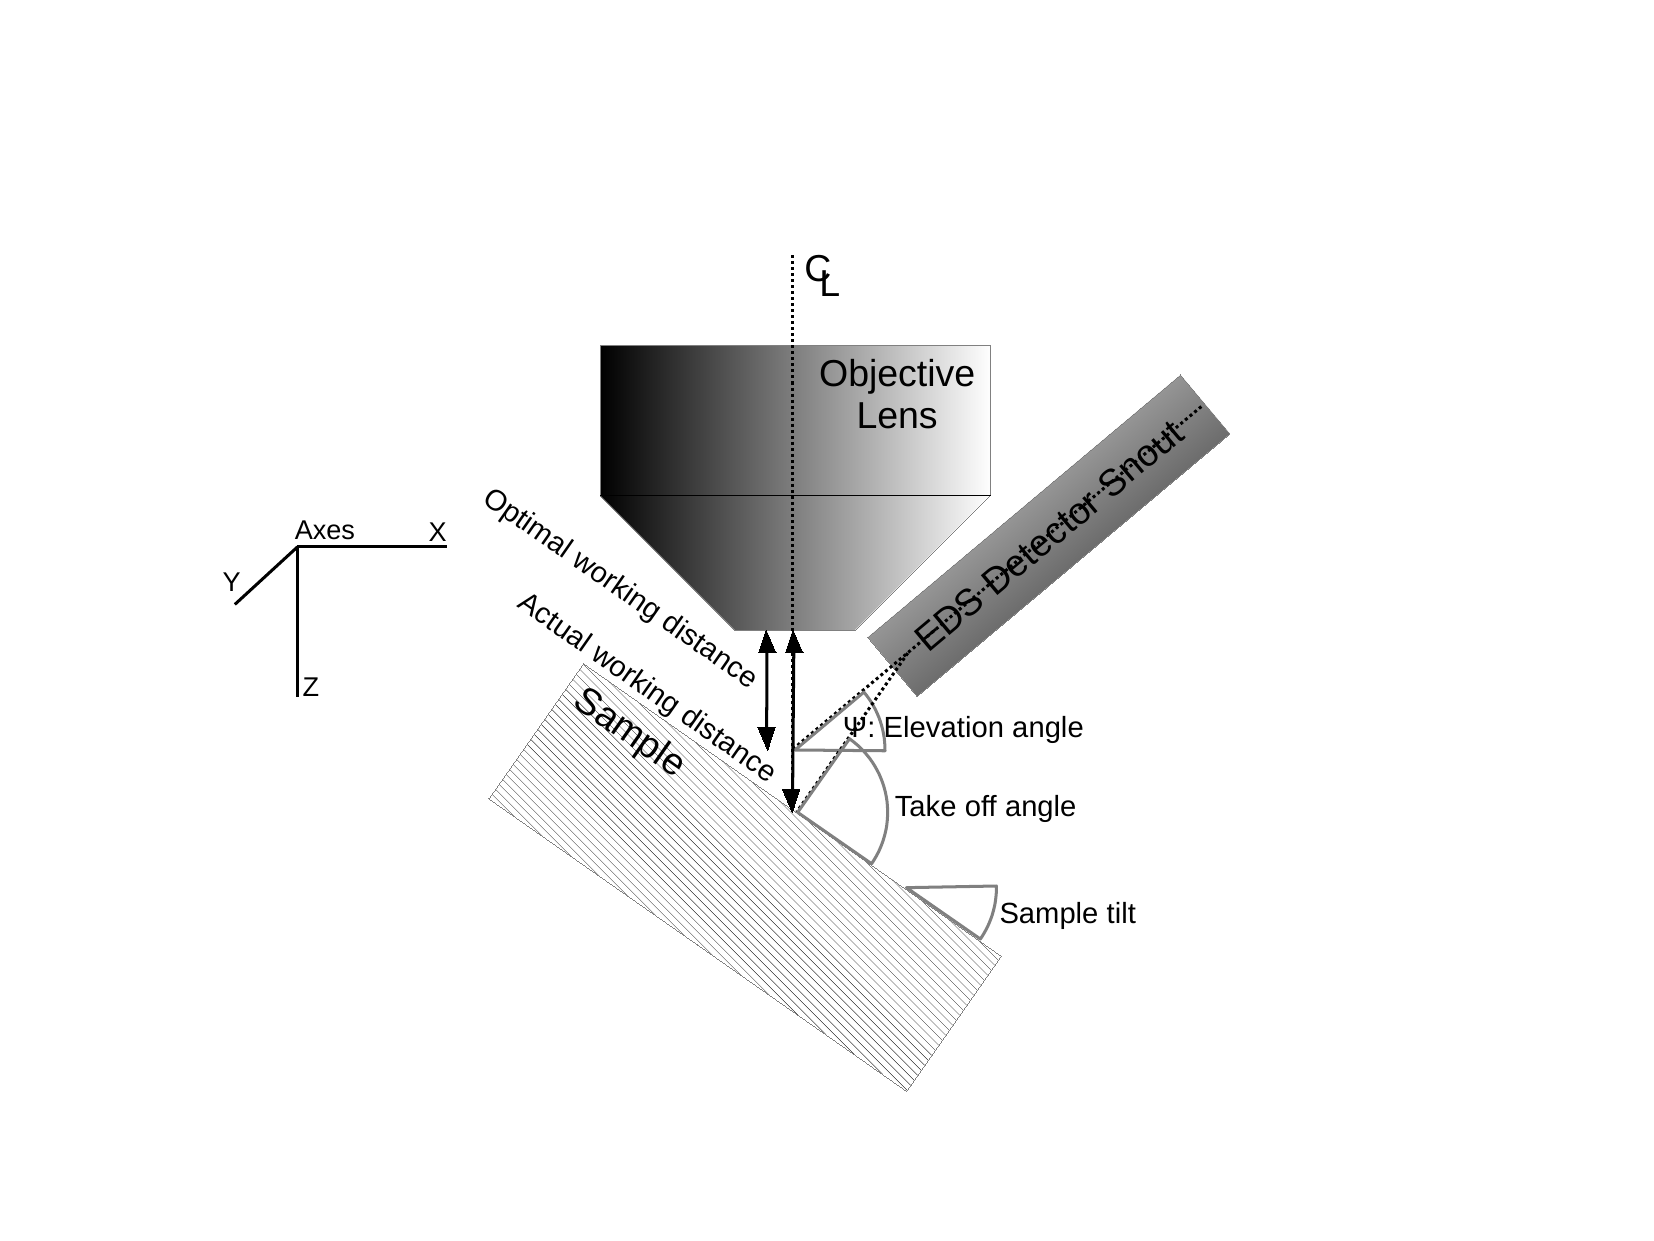

C
L
Objective
Lens
EDS Detector Snout
Axes
X
Y
Z
Optimal working distance
Actual working distance
Ψ: Elevation angle
Take off angle
Sample
Sample tilt